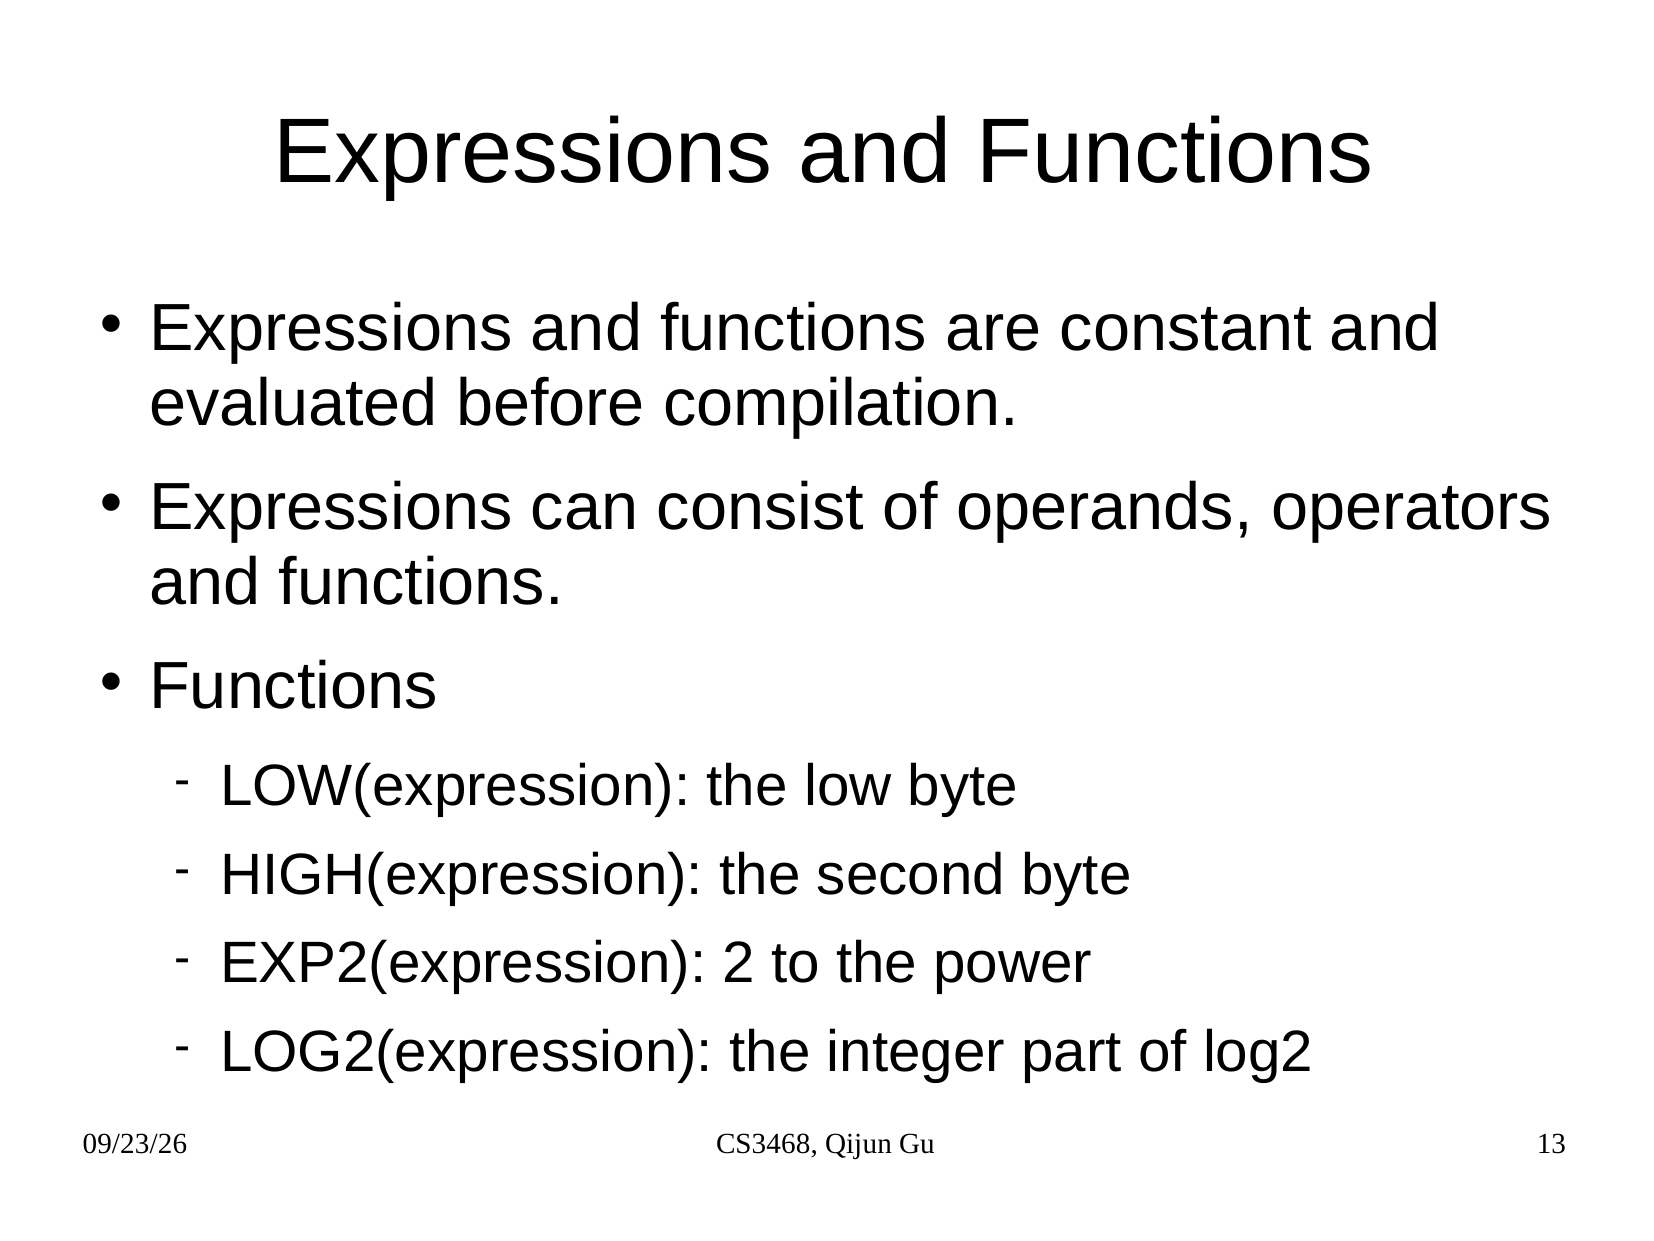

# Expressions and Functions
Expressions and functions are constant and evaluated before compilation.
Expressions can consist of operands, operators and functions.
Functions
LOW(expression): the low byte
HIGH(expression): the second byte
EXP2(expression): 2 to the power
LOG2(expression): the integer part of log2
CS3468, Qijun Gu
13